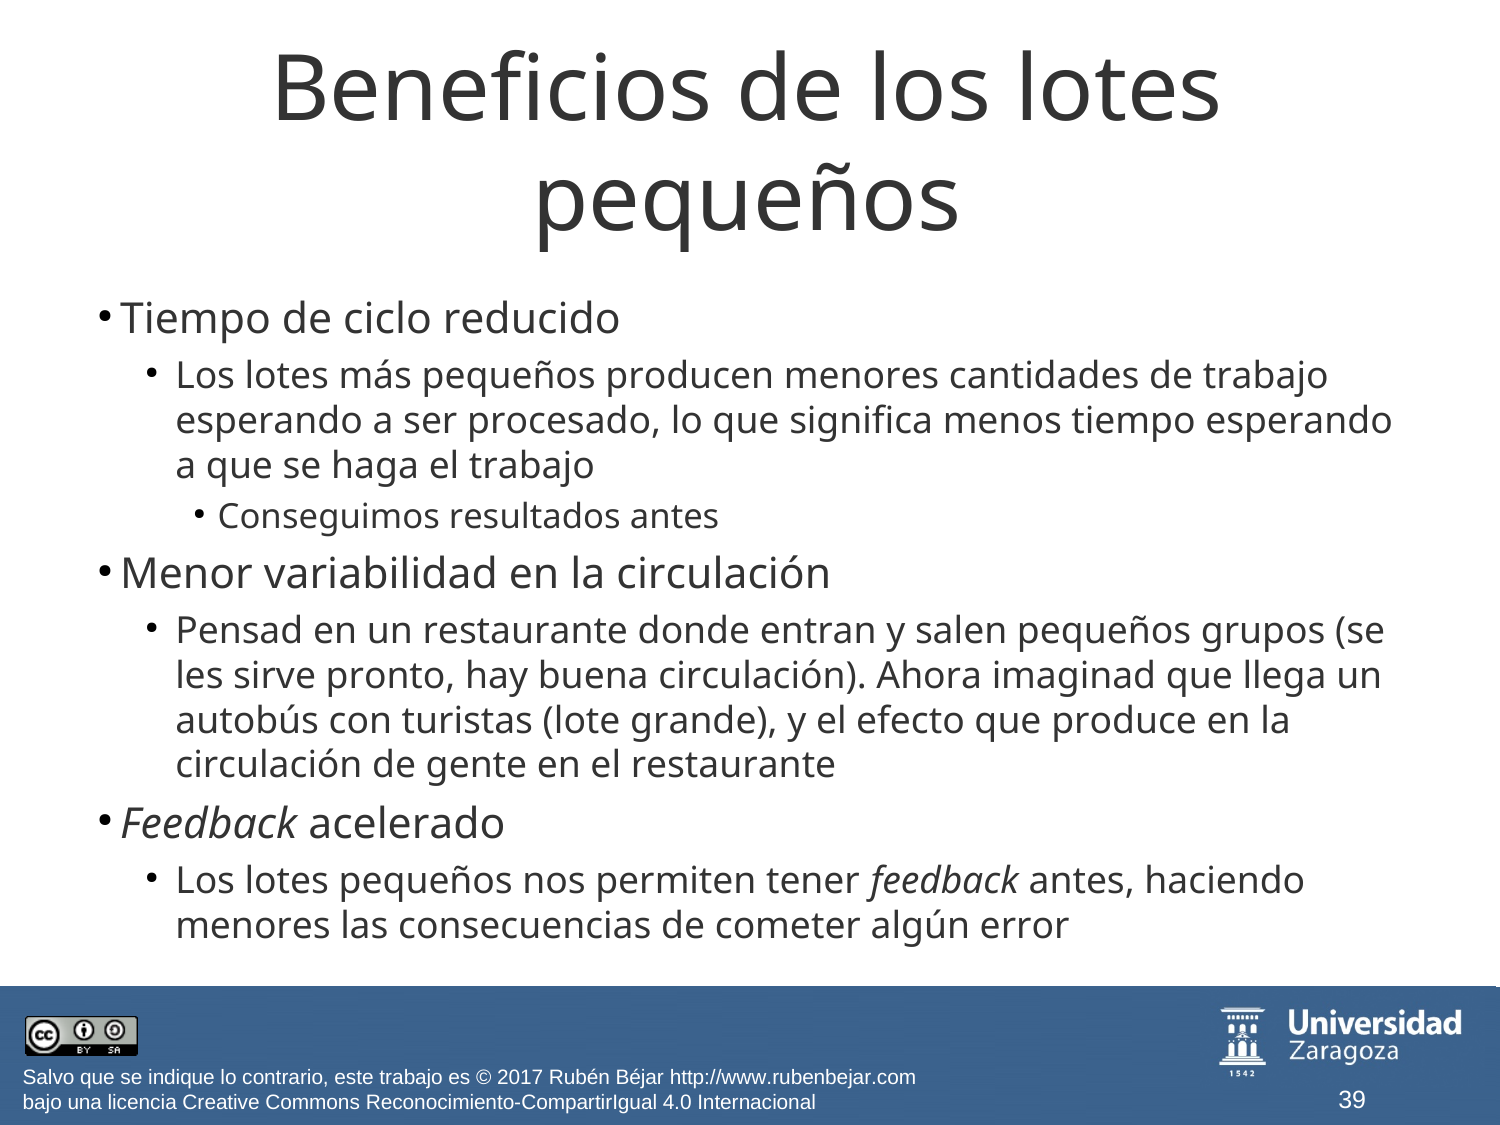

# Beneficios de los lotes pequeños
Tiempo de ciclo reducido
Los lotes más pequeños producen menores cantidades de trabajo esperando a ser procesado, lo que significa menos tiempo esperando a que se haga el trabajo
Conseguimos resultados antes
Menor variabilidad en la circulación
Pensad en un restaurante donde entran y salen pequeños grupos (se les sirve pronto, hay buena circulación). Ahora imaginad que llega un autobús con turistas (lote grande), y el efecto que produce en la circulación de gente en el restaurante
Feedback acelerado
Los lotes pequeños nos permiten tener feedback antes, haciendo menores las consecuencias de cometer algún error